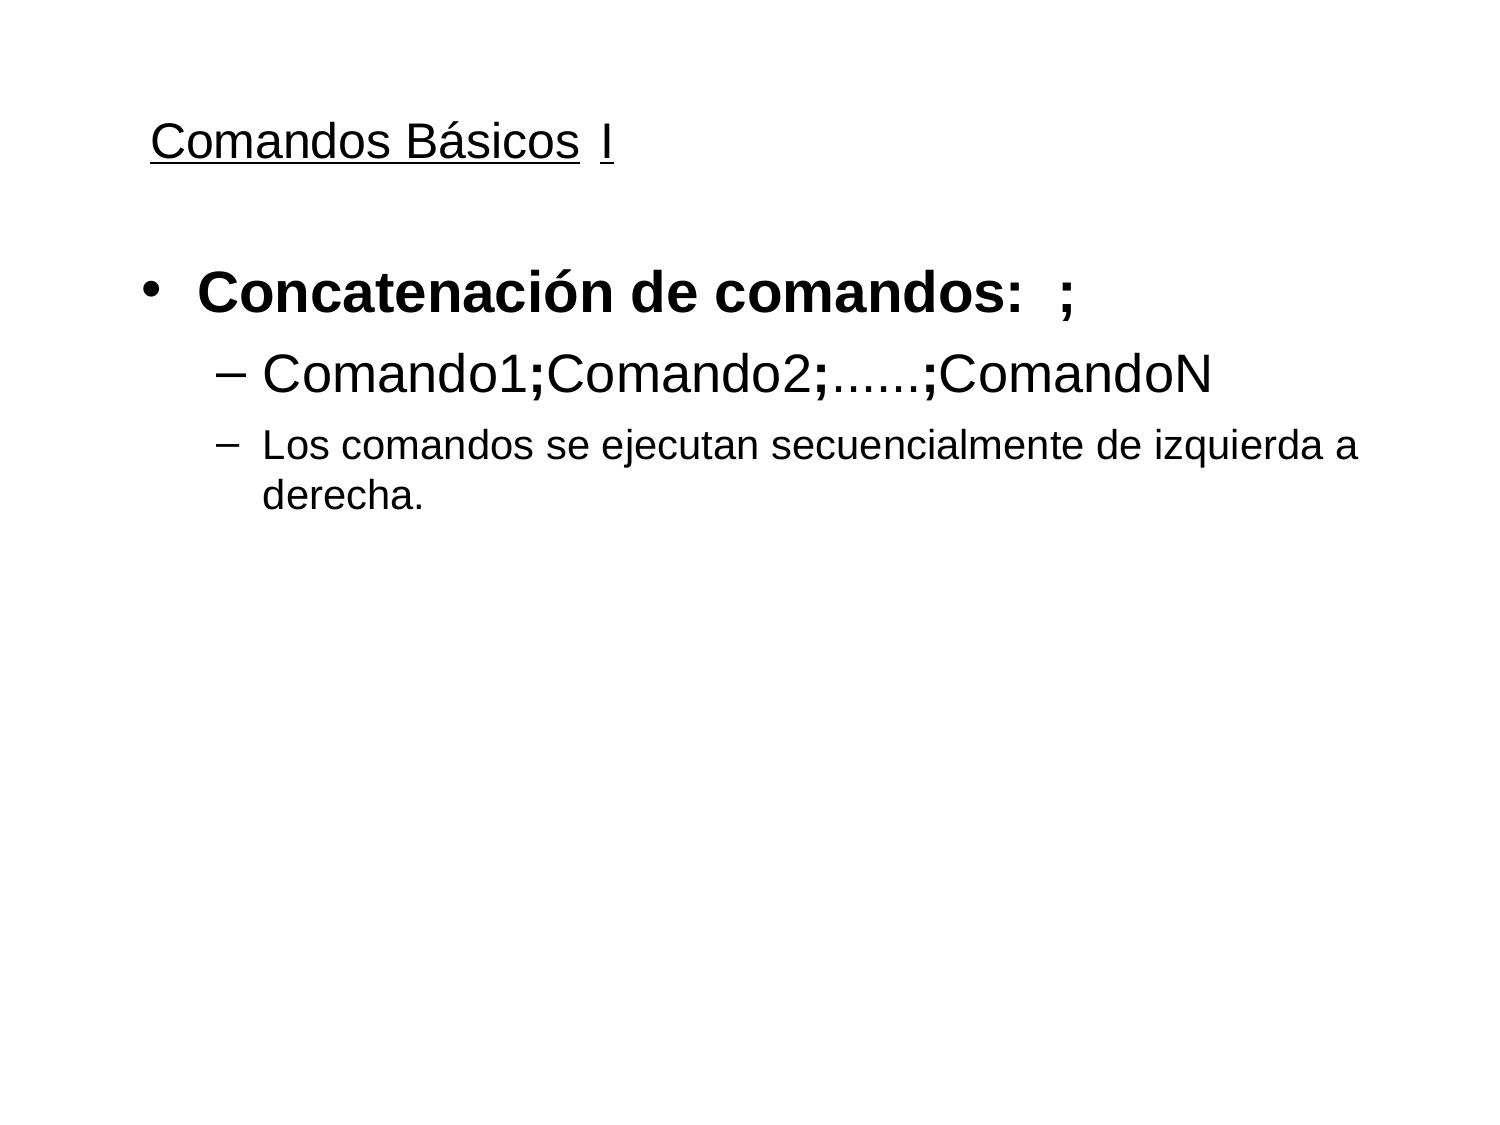

# Comandos Básicos	I
Concatenación de comandos: ;
Comando1;Comando2;......;ComandoN
Los comandos se ejecutan secuencialmente de izquierda a derecha.